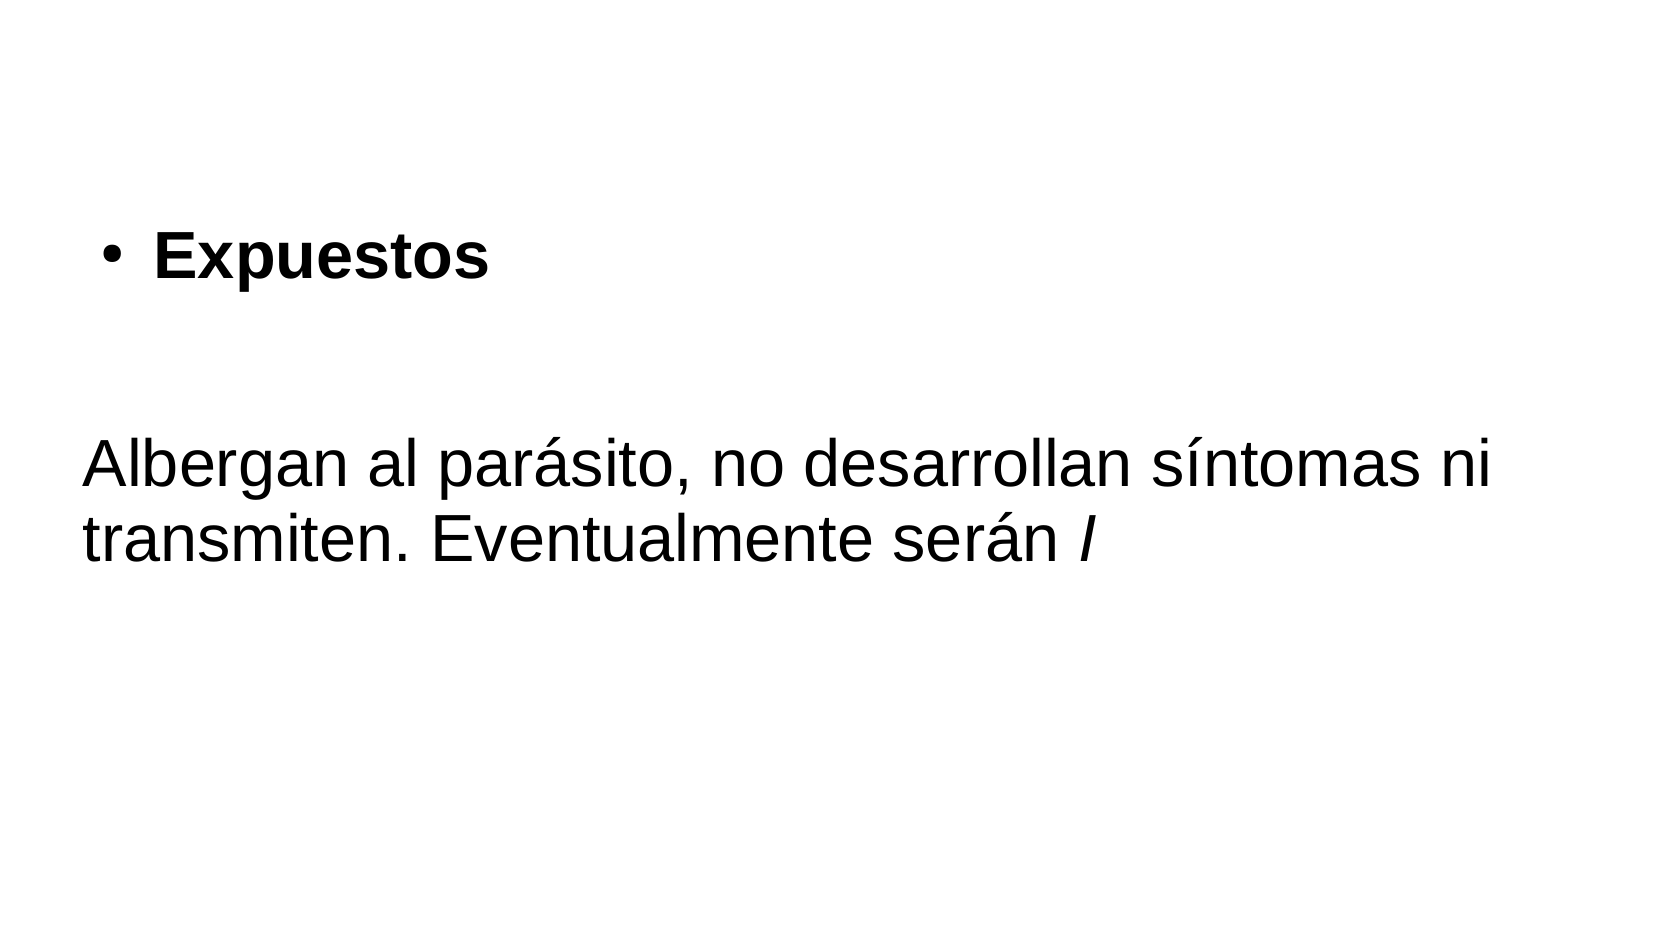

#
Expuestos
Albergan al parásito, no desarrollan síntomas ni transmiten. Eventualmente serán I